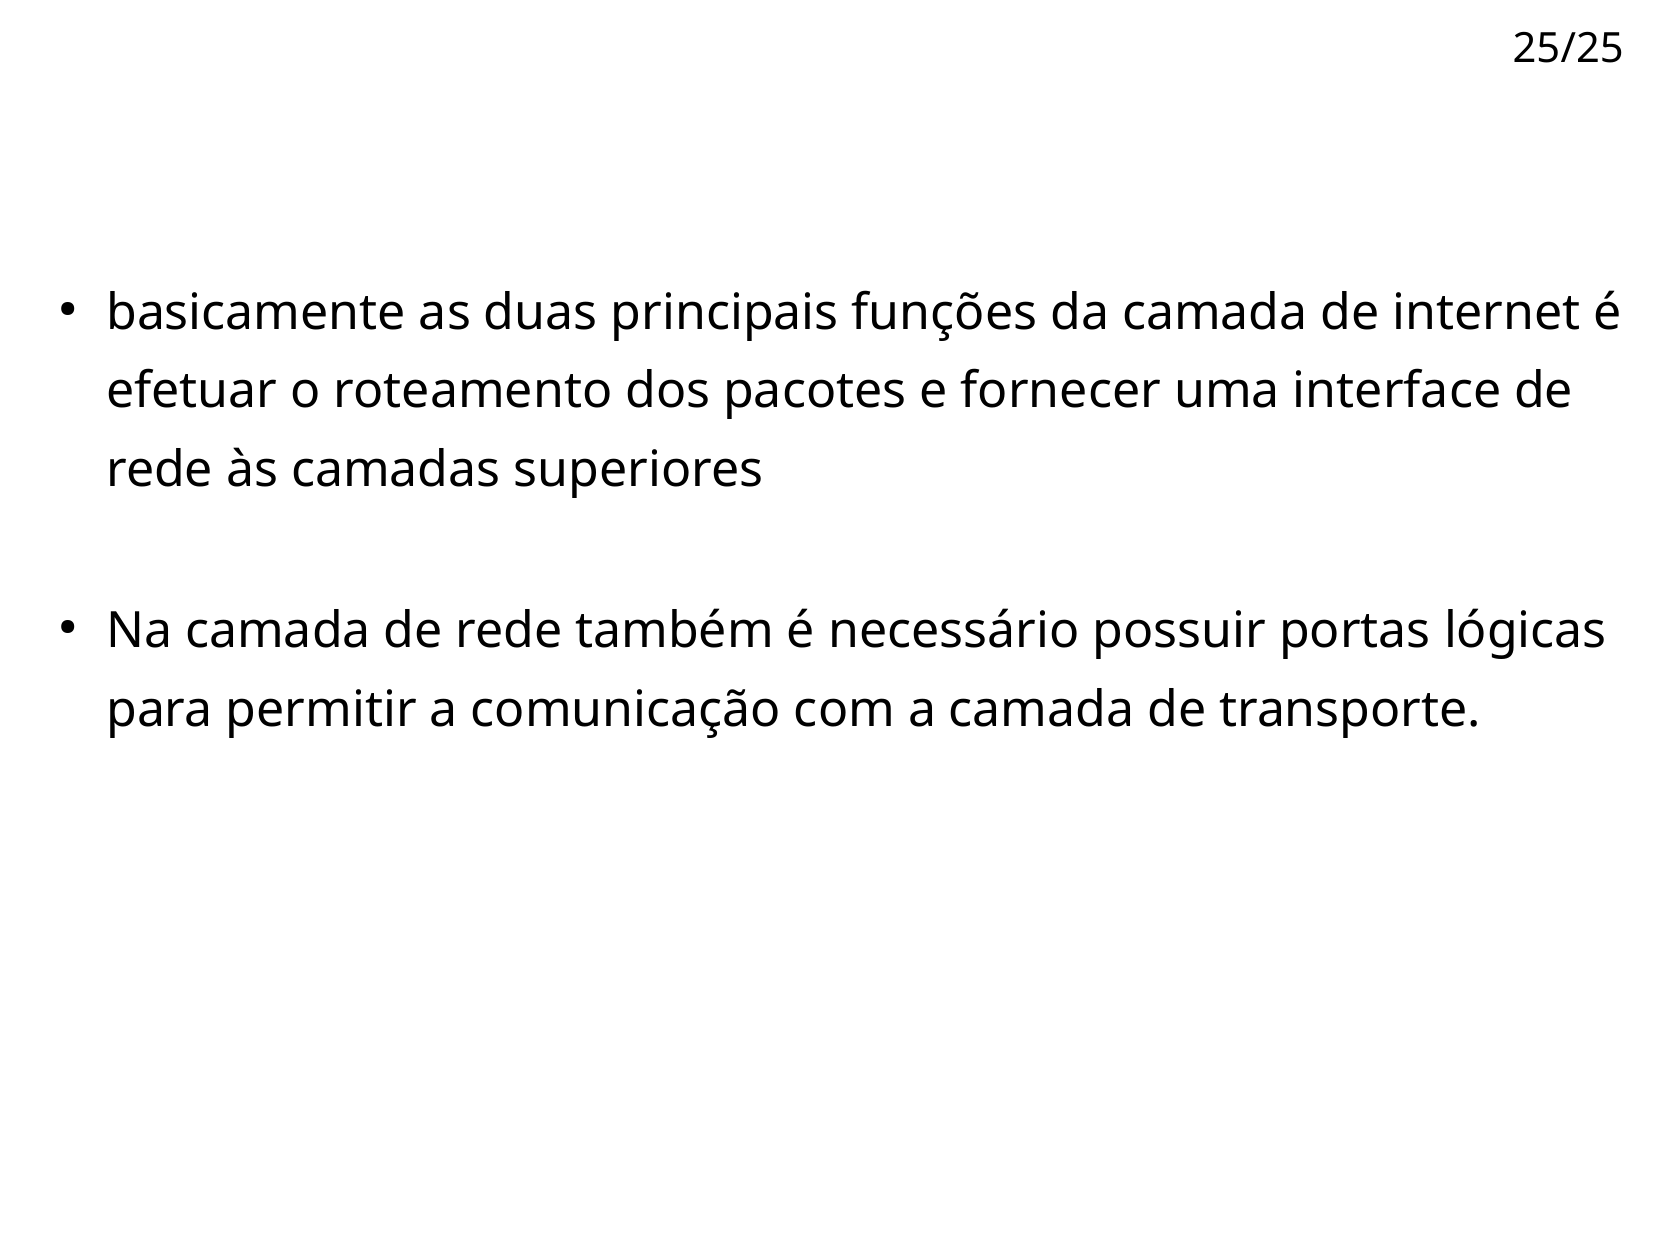

25
#
basicamente as duas principais funções da camada de internet é efetuar o roteamento dos pacotes e fornecer uma interface de rede às camadas superiores
Na camada de rede também é necessário possuir portas lógicas para permitir a comunicação com a camada de transporte.